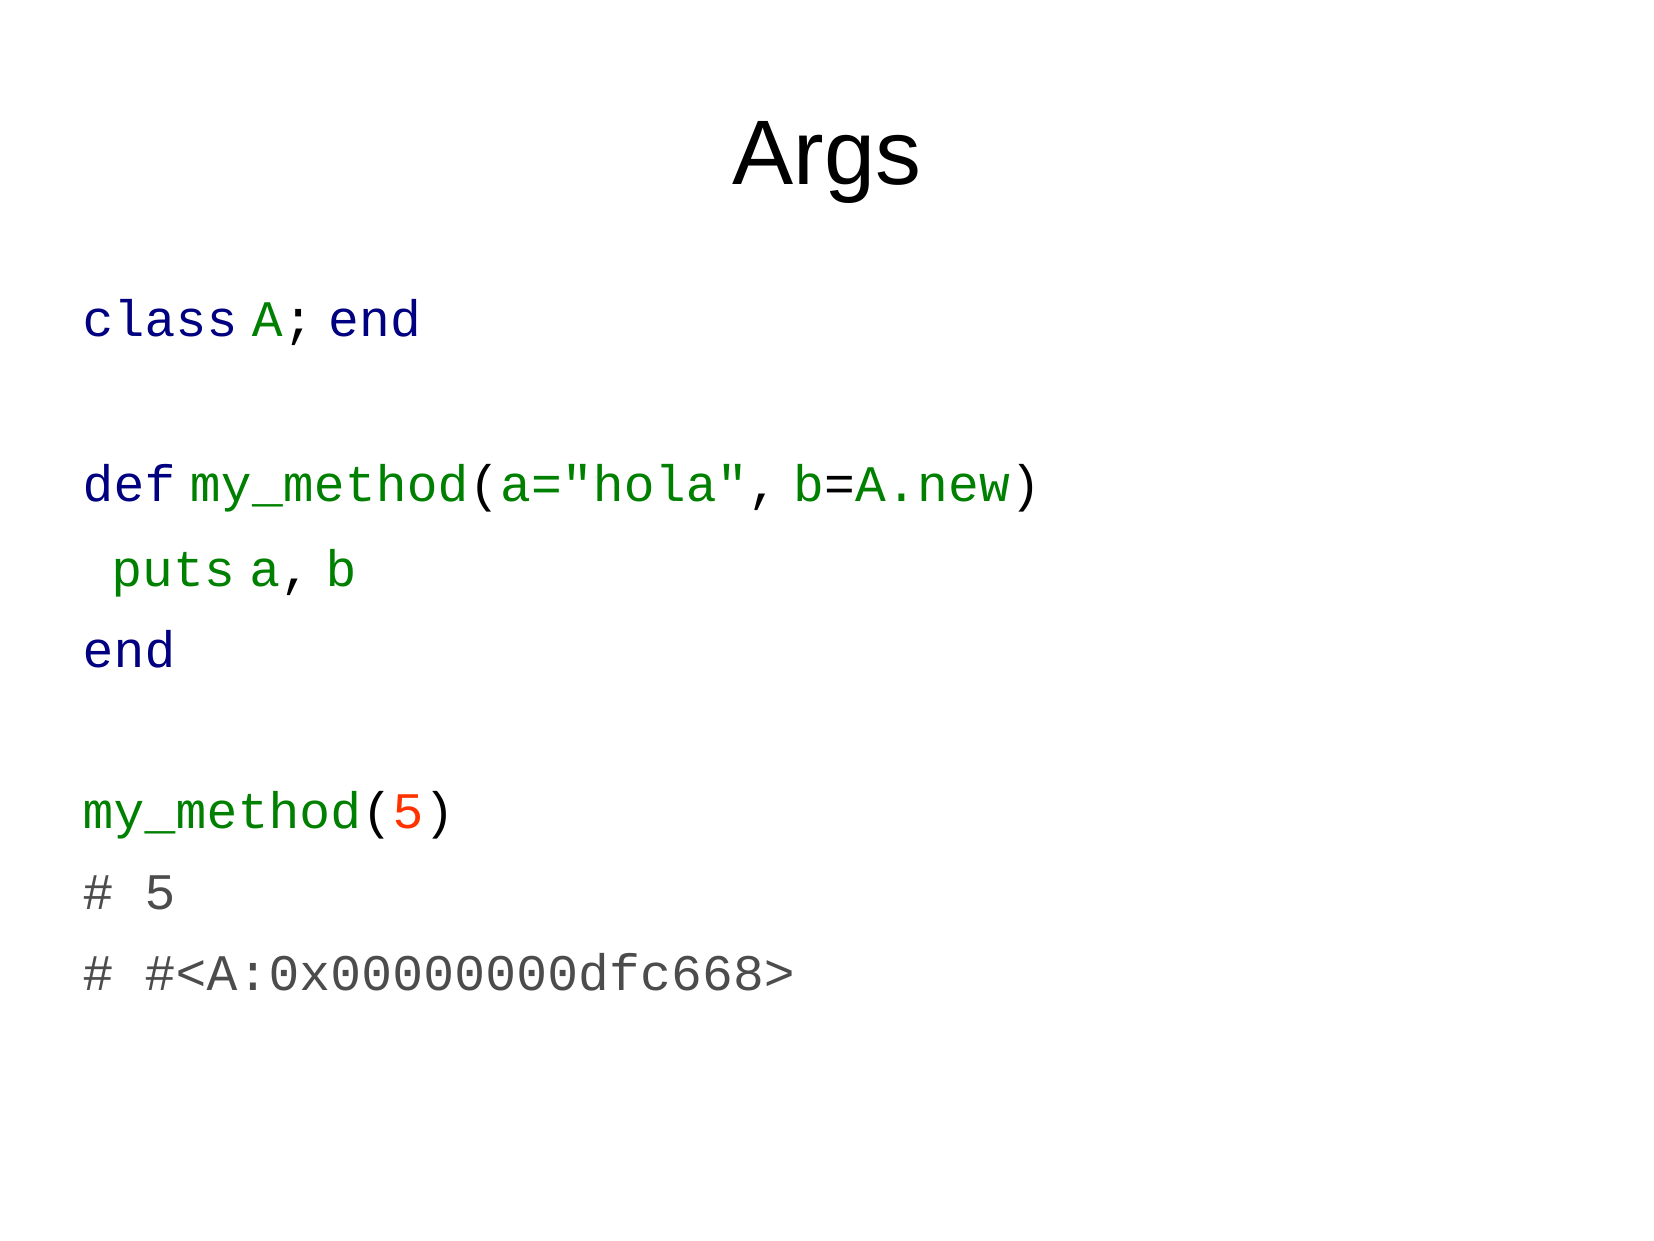

# Args
class A; end
def my_method(a="hola", b=A.new)
 puts a, b
end
my_method(5)
# 5
# #<A:0x00000000dfc668>